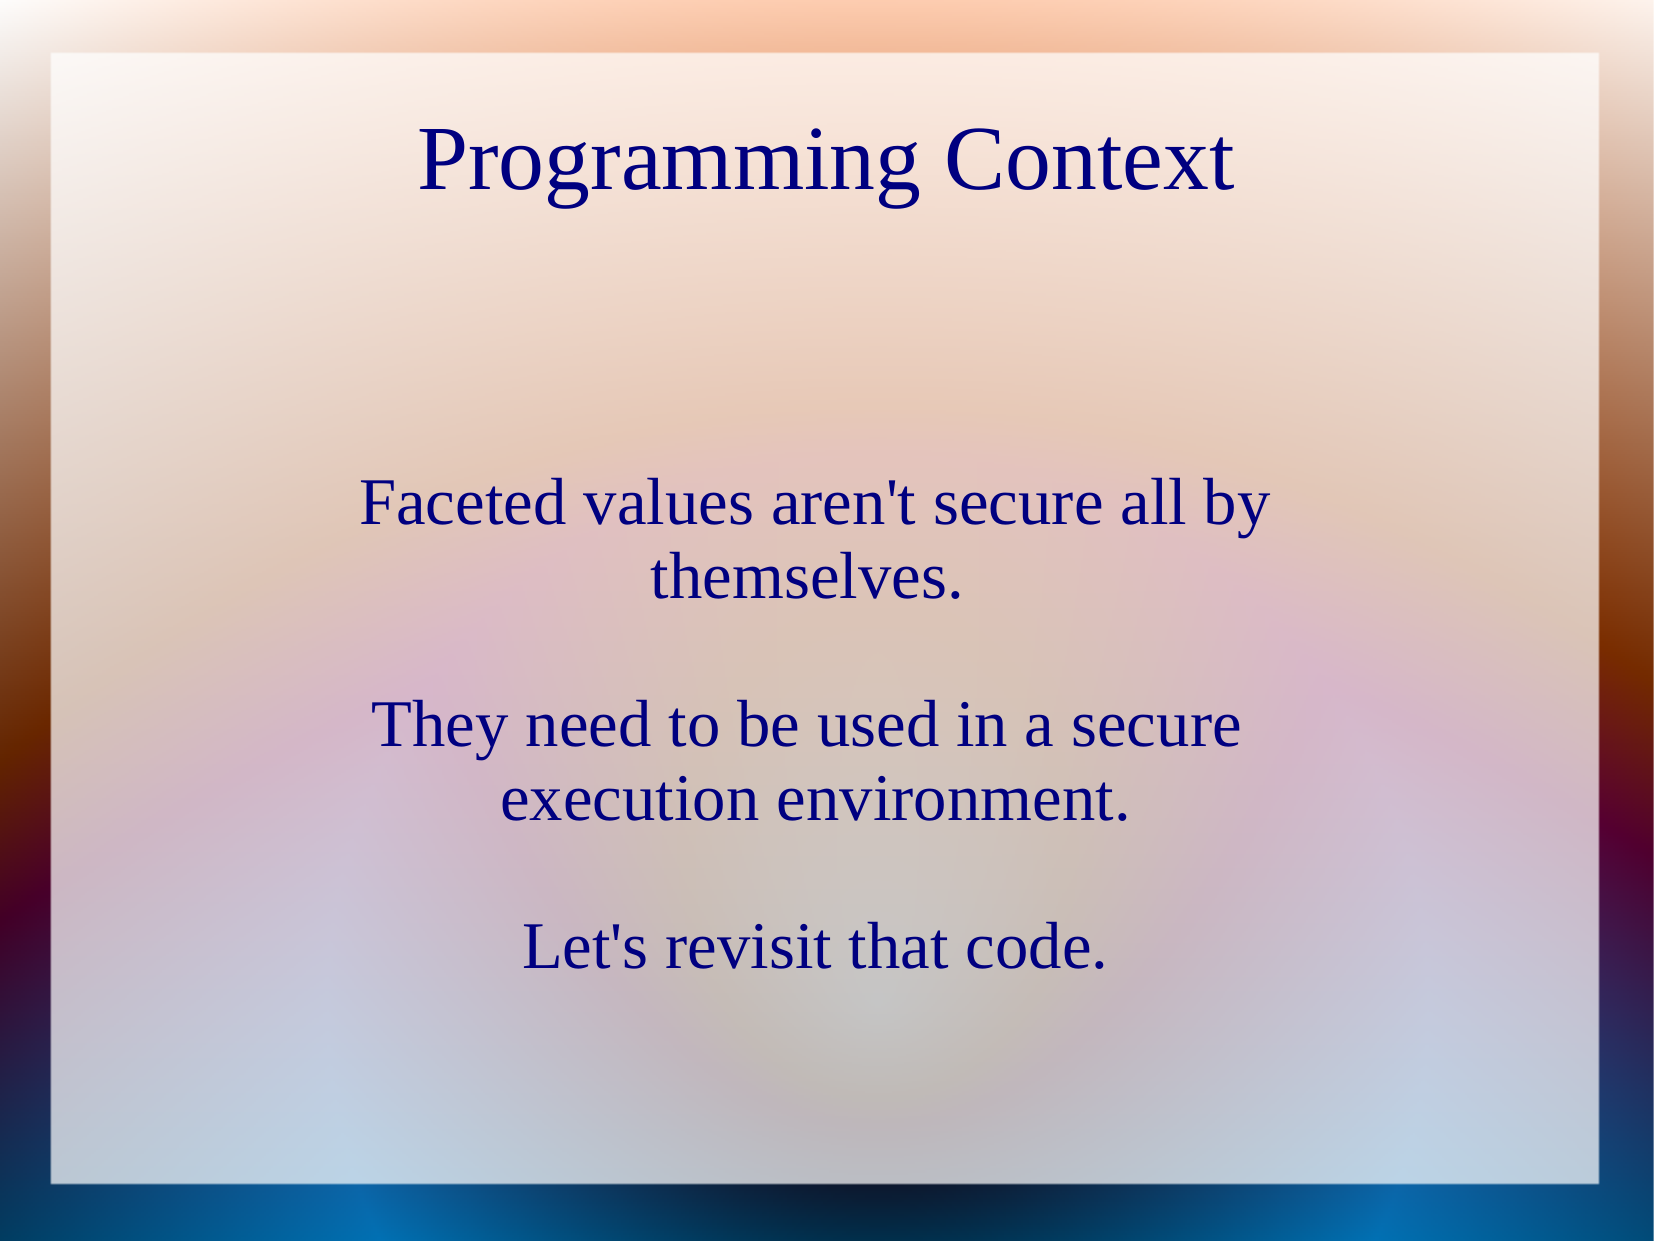

# Programming Context
Faceted values aren't secure all by
themselves.
They need to be used in a secure
execution environment.
Let's revisit that code.